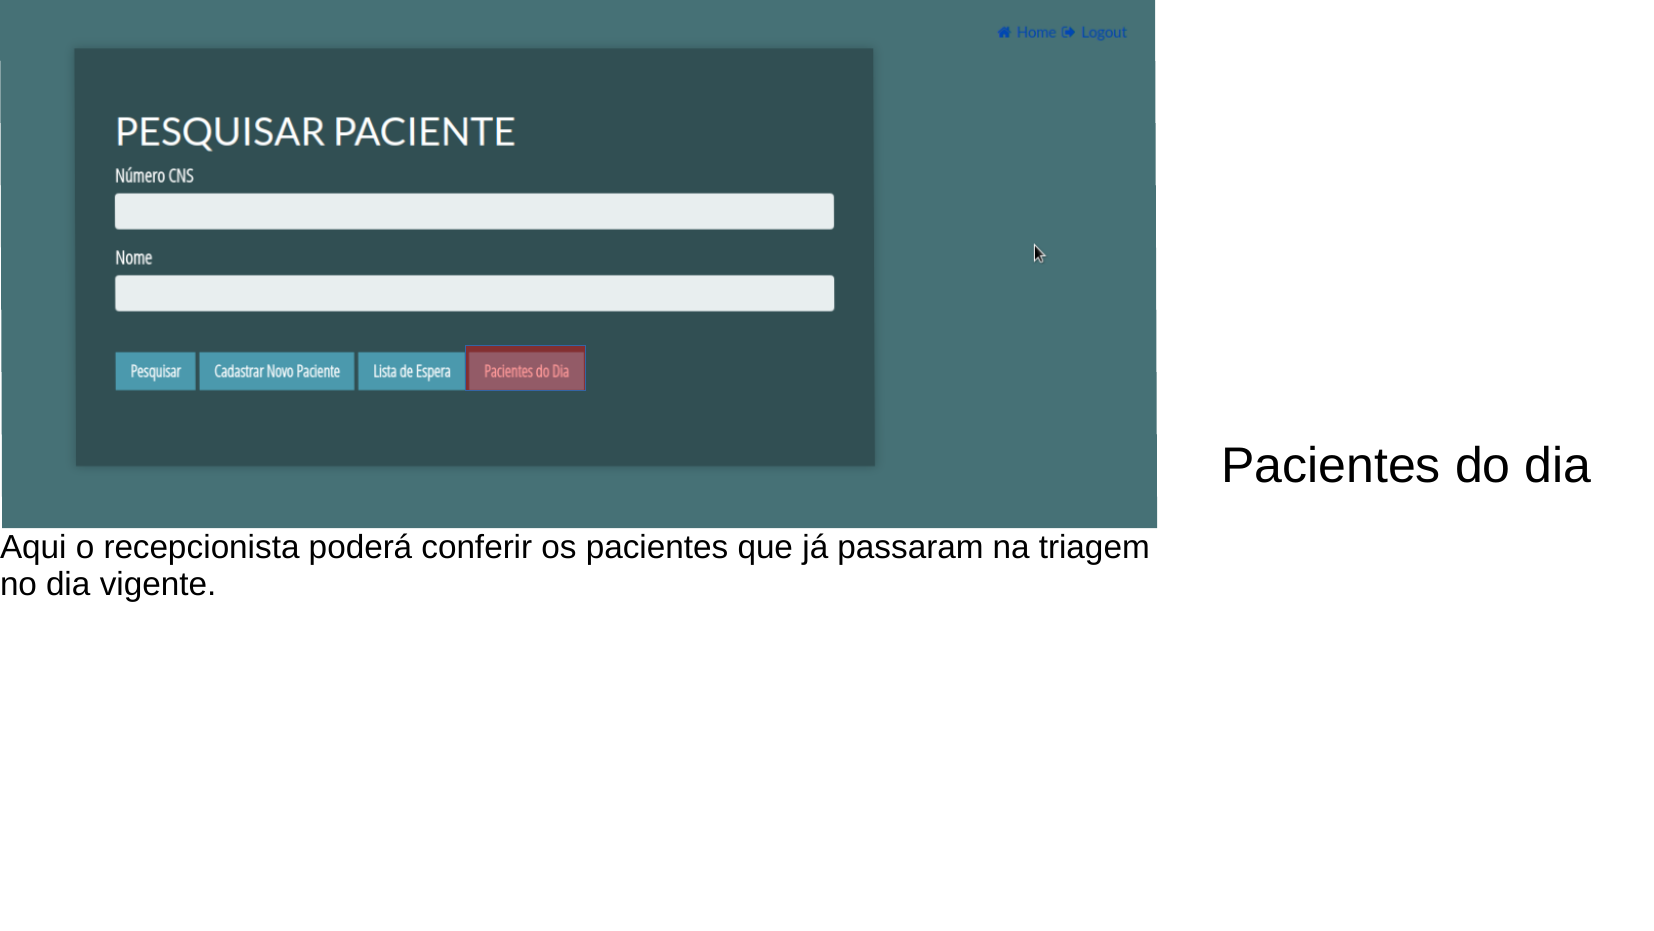

# Pacientes do dia
Aqui o recepcionista poderá conferir os pacientes que já passaram na triagem no dia vigente.